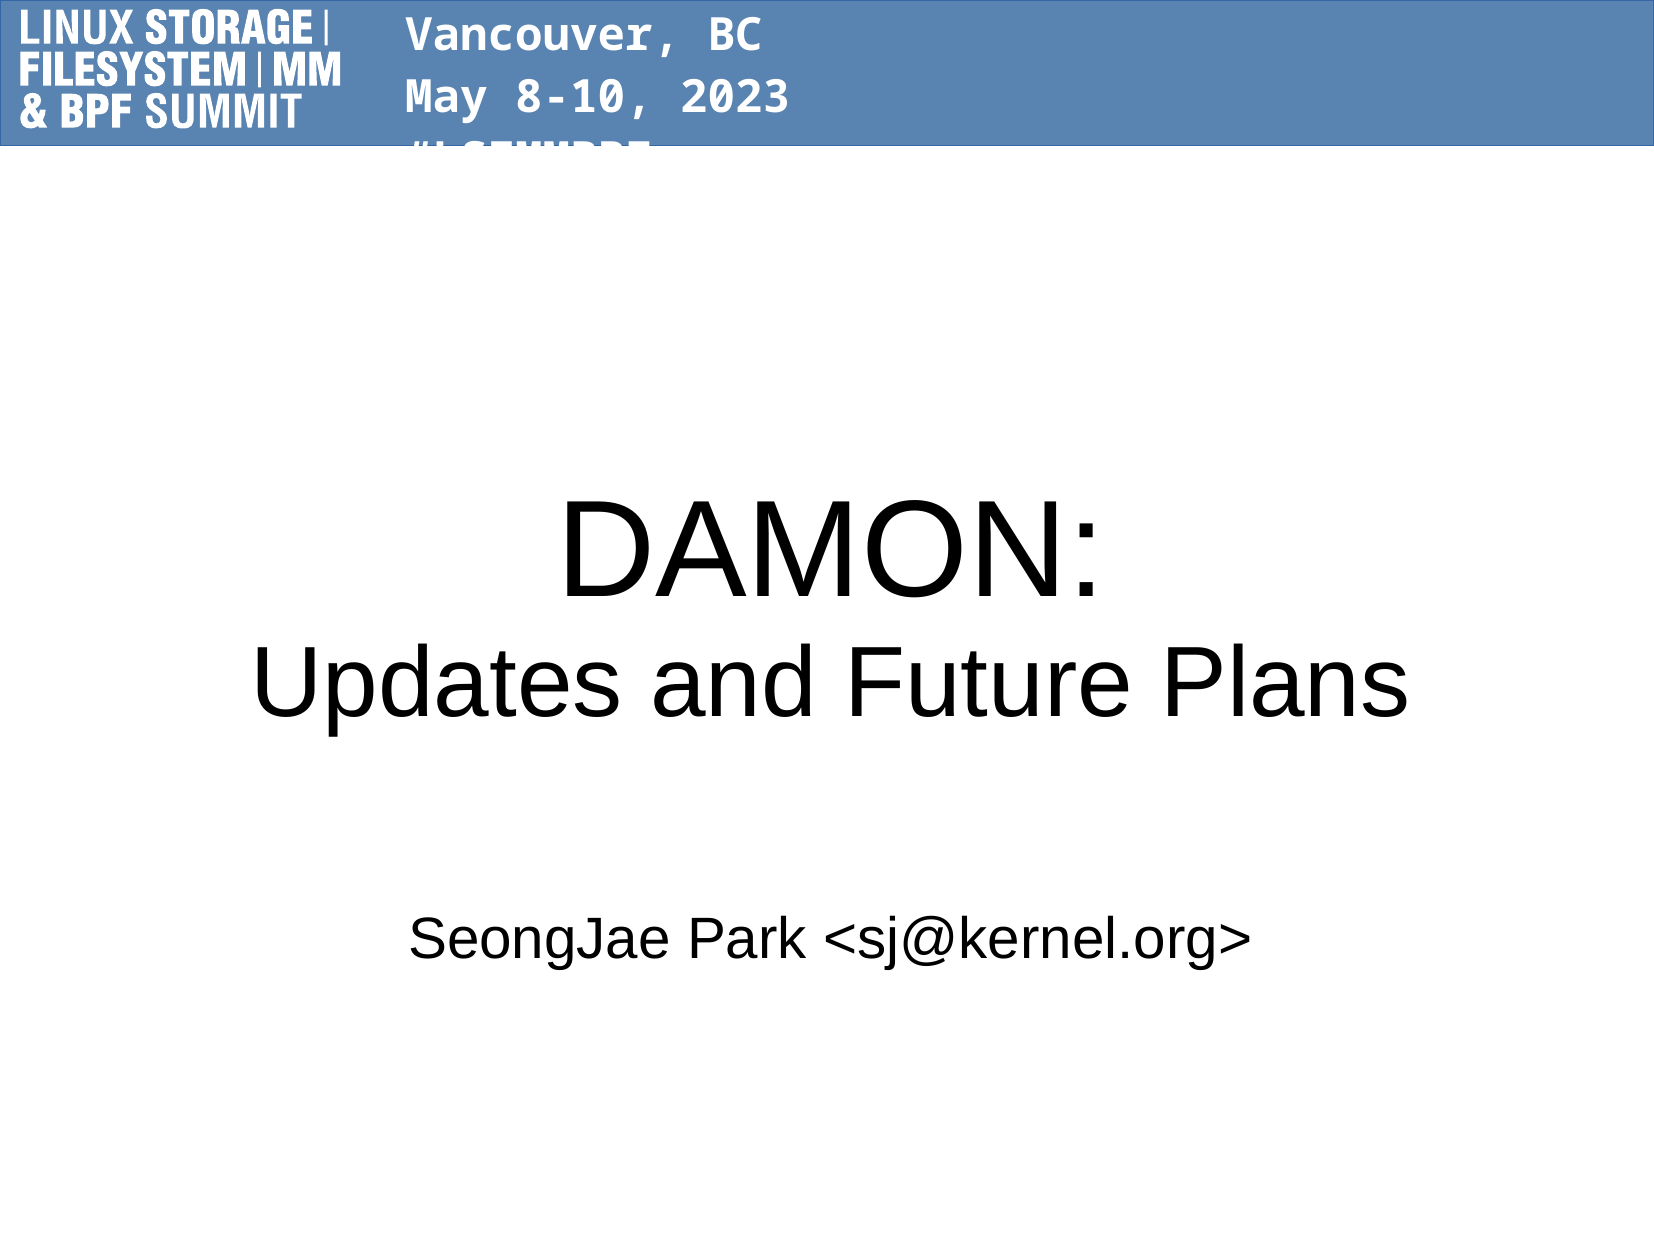

Vancouver, BC
May 8-10, 2023
#LSFMMBPF
# DAMON: Updates and Future Plans
SeongJae Park <sj@kernel.org>